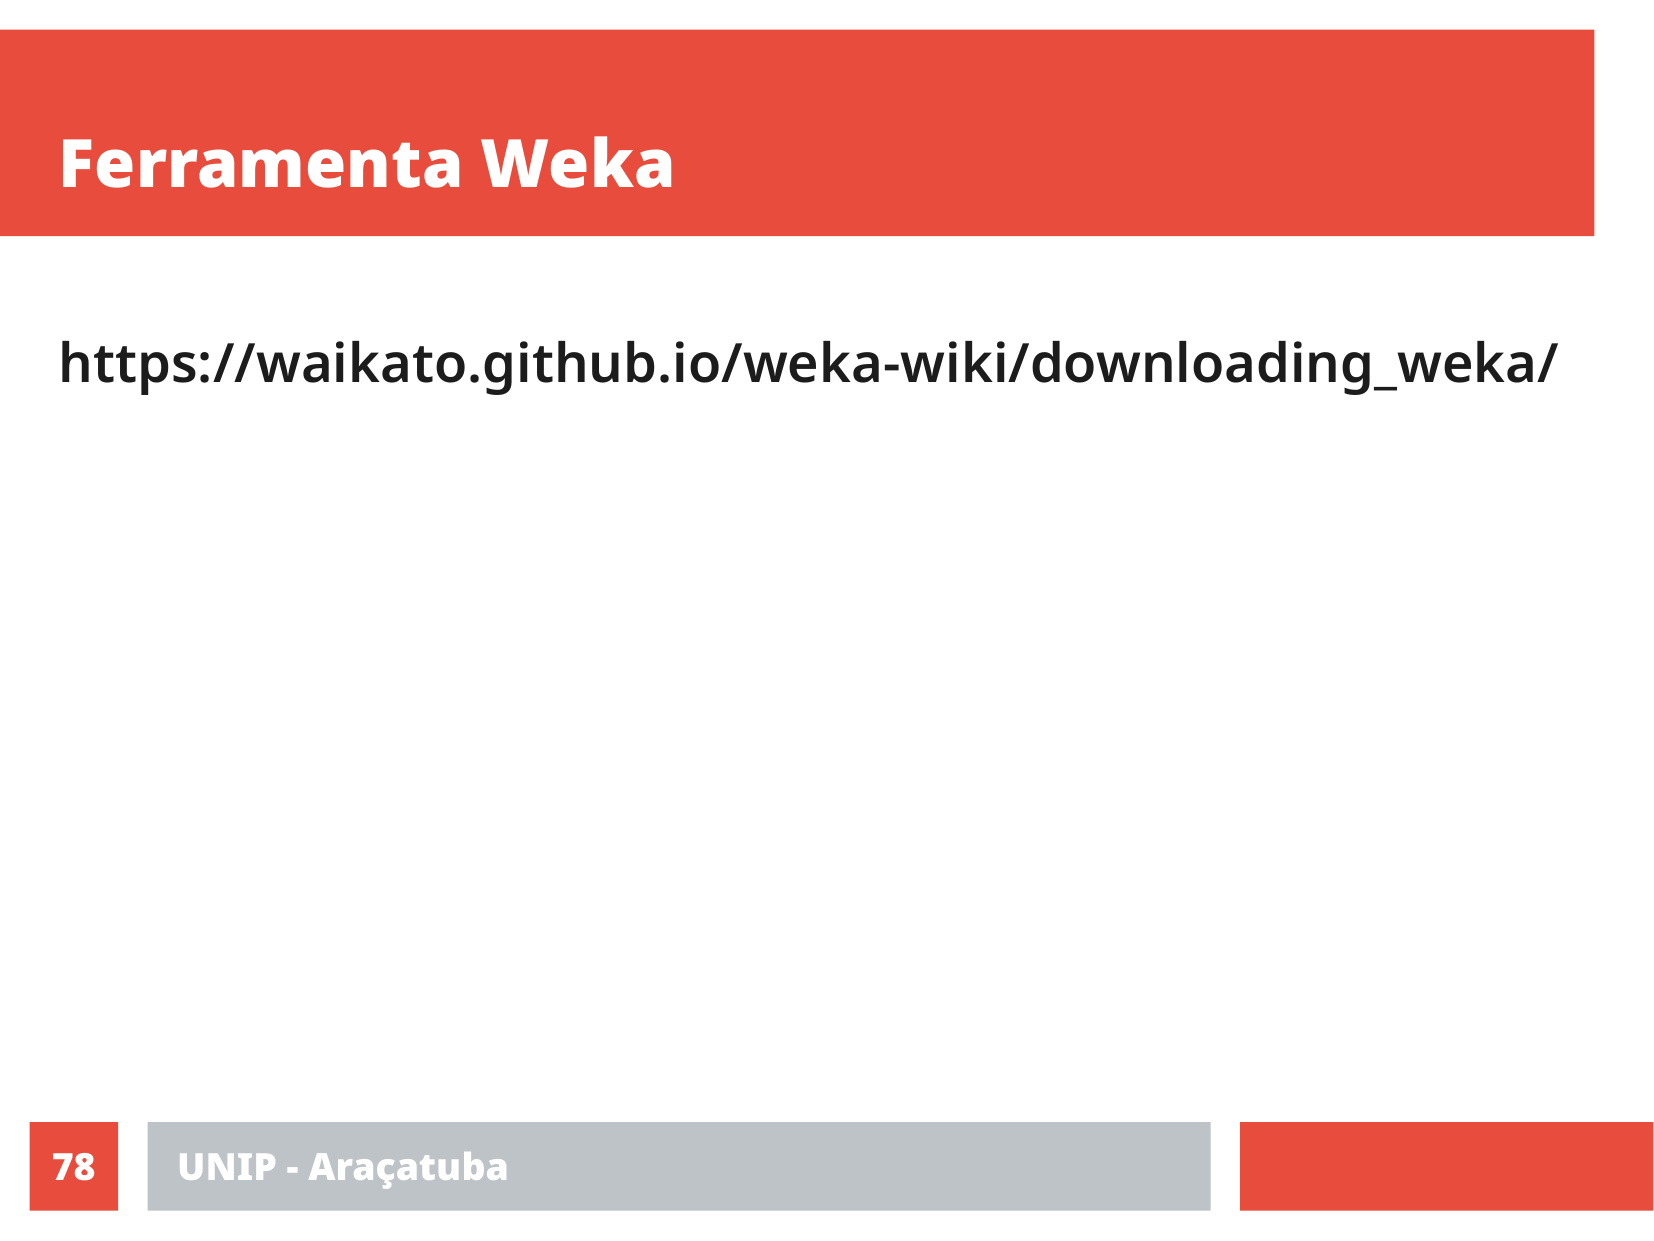

# Ferramenta Weka
https://waikato.github.io/weka-wiki/downloading_weka/
78
UNIP - Araçatuba